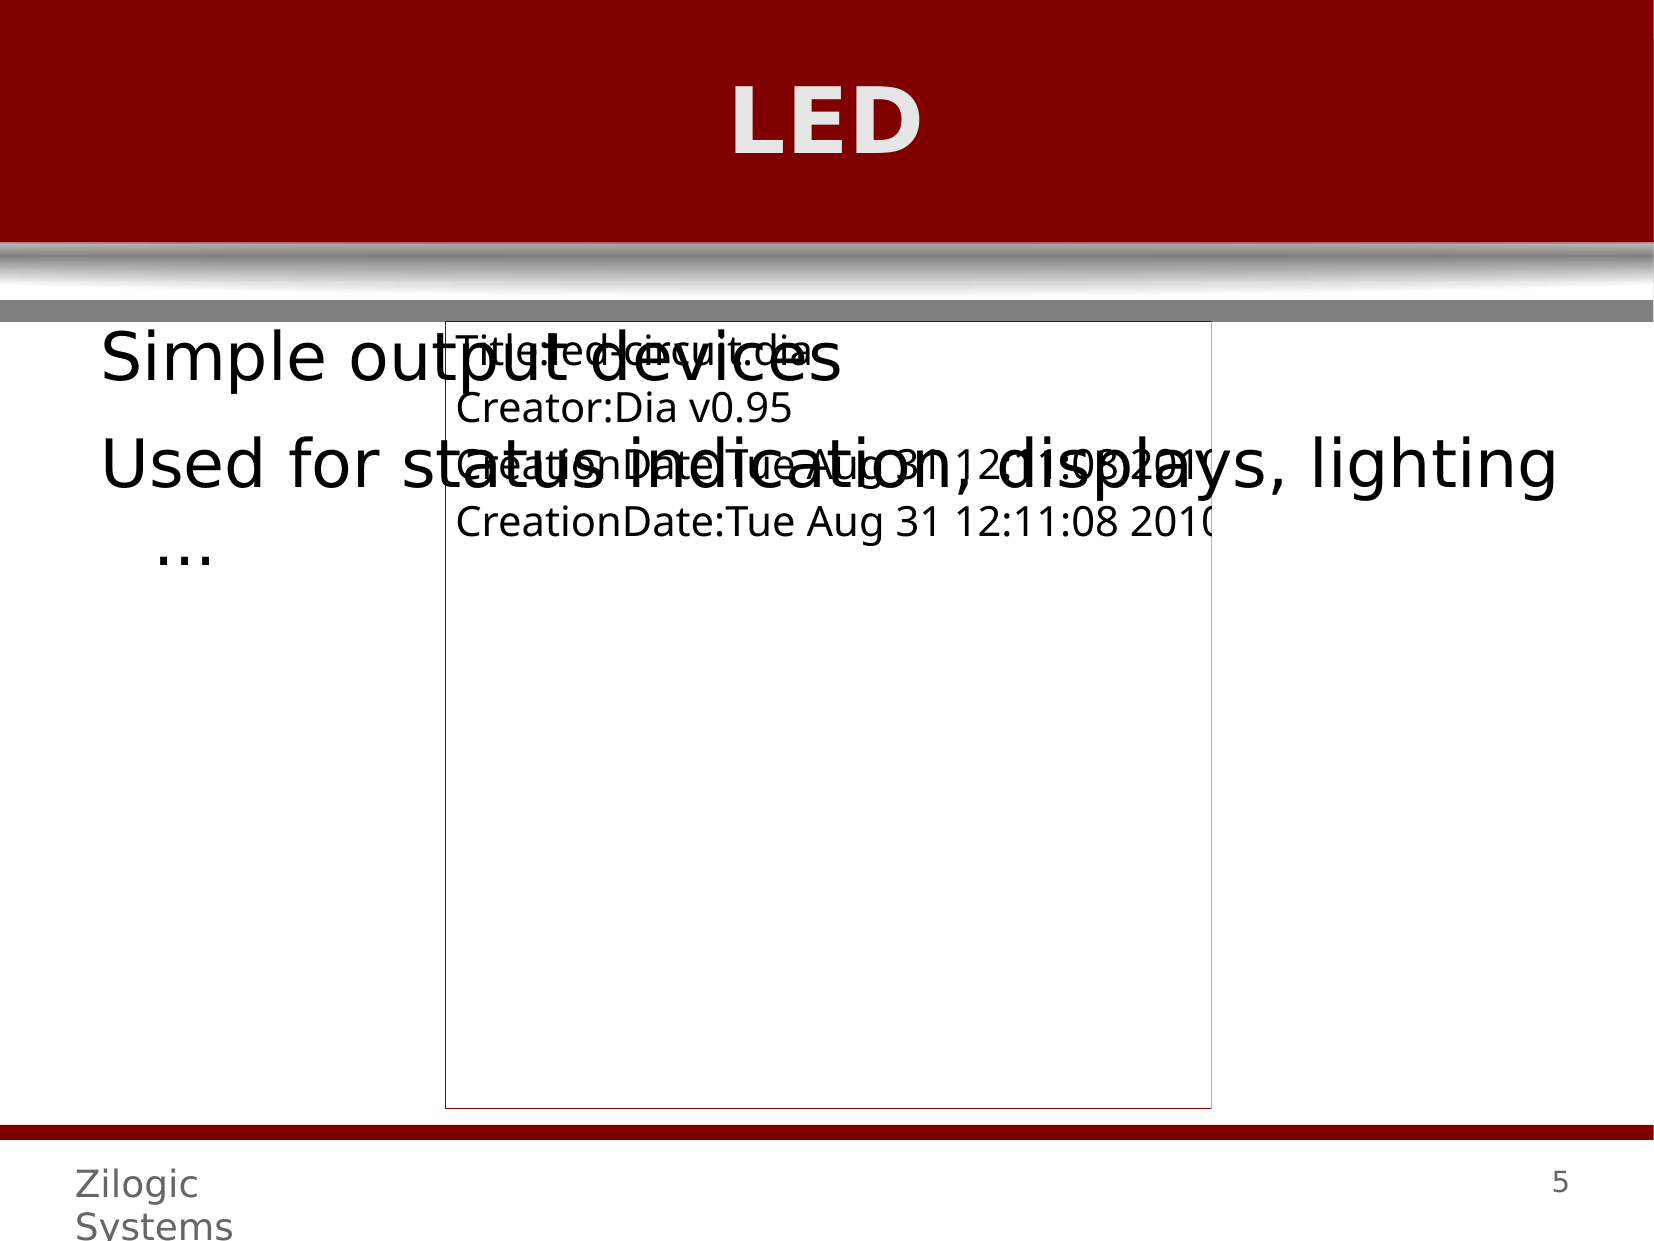

# LED
Simple output devices
Used for status indication, displays, lighting ...
5